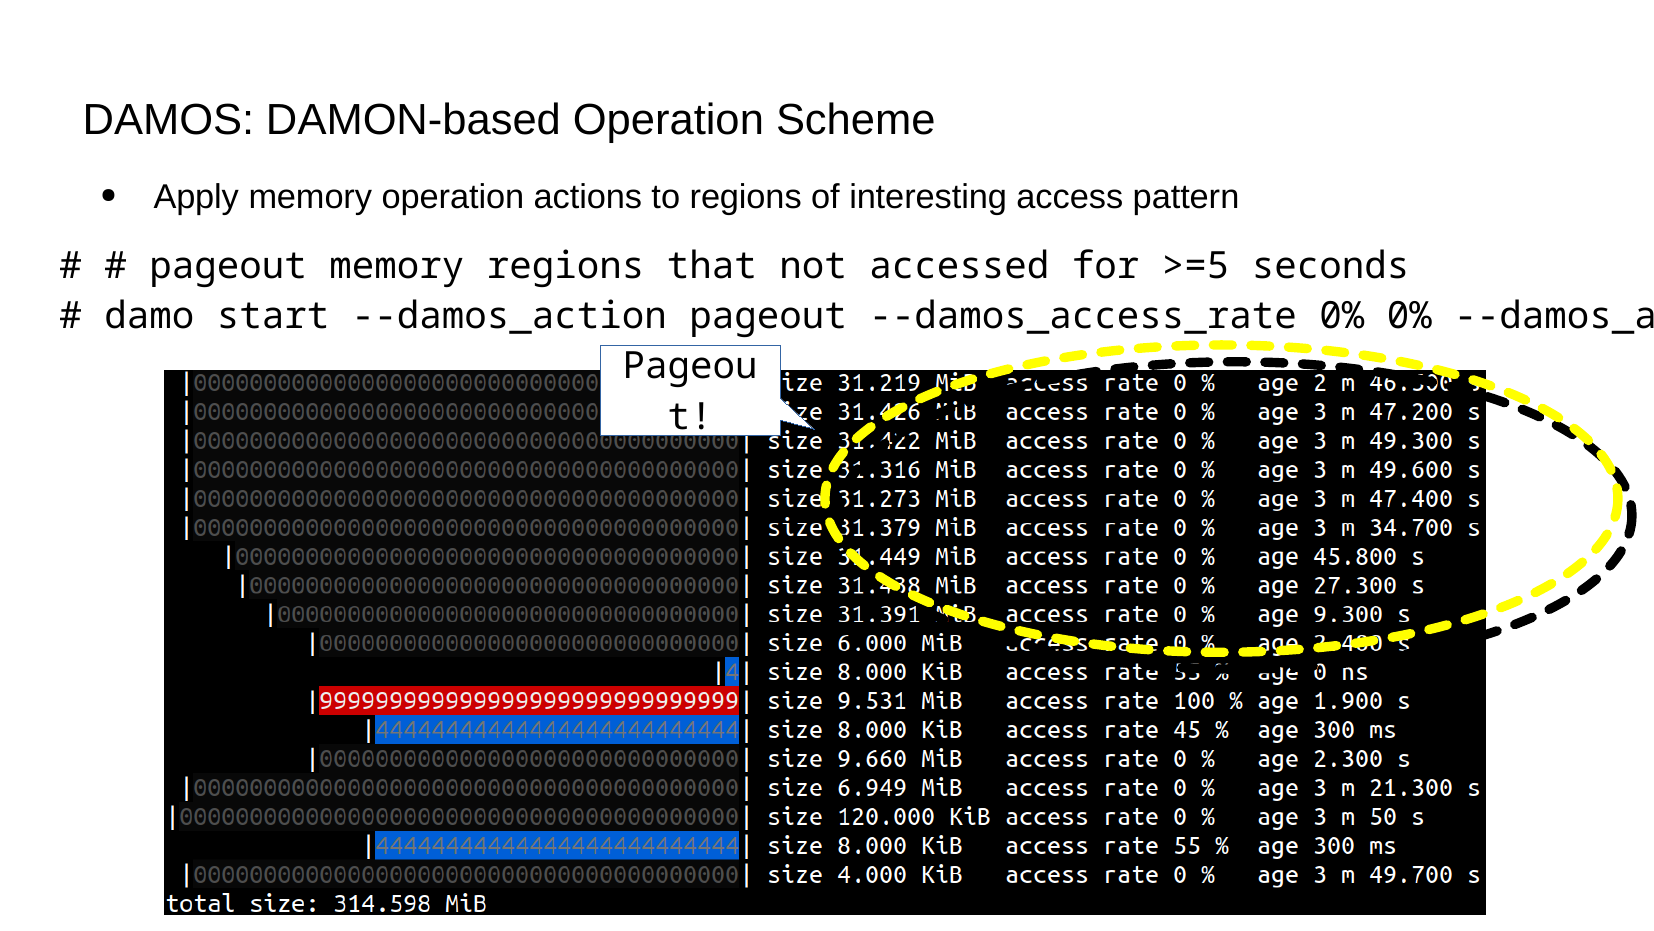

# DAMOS: DAMON-based Operation Scheme
Apply memory operation actions to regions of interesting access pattern
# # pageout memory regions that not accessed for >=5 seconds
# damo start --damos_action pageout --damos_access_rate 0% 0% --damos_age 5s max
Pageout!